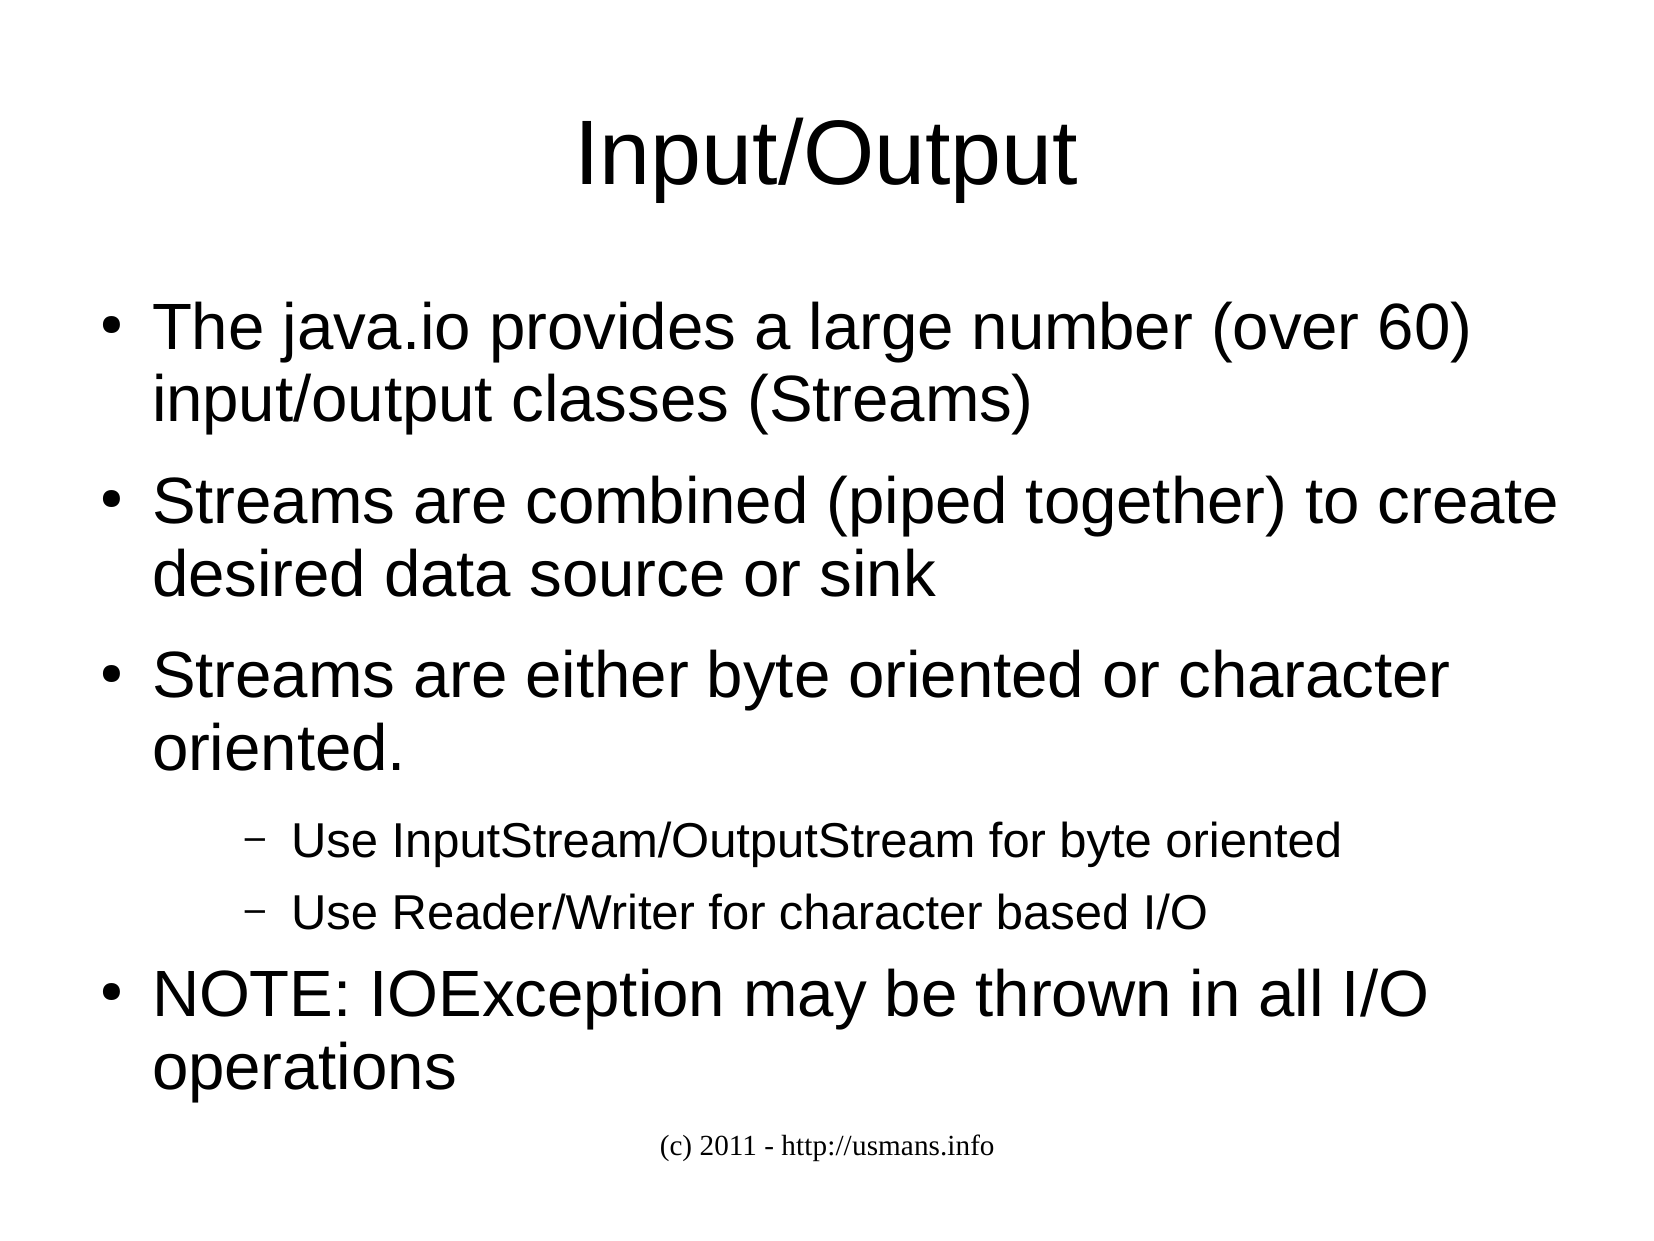

# Input/Output
The java.io provides a large number (over 60) input/output classes (Streams)
Streams are combined (piped together) to create desired data source or sink
Streams are either byte oriented or character oriented.
Use InputStream/OutputStream for byte oriented
Use Reader/Writer for character based I/O
NOTE: IOException may be thrown in all I/O operations
(c) 2011 - http://usmans.info